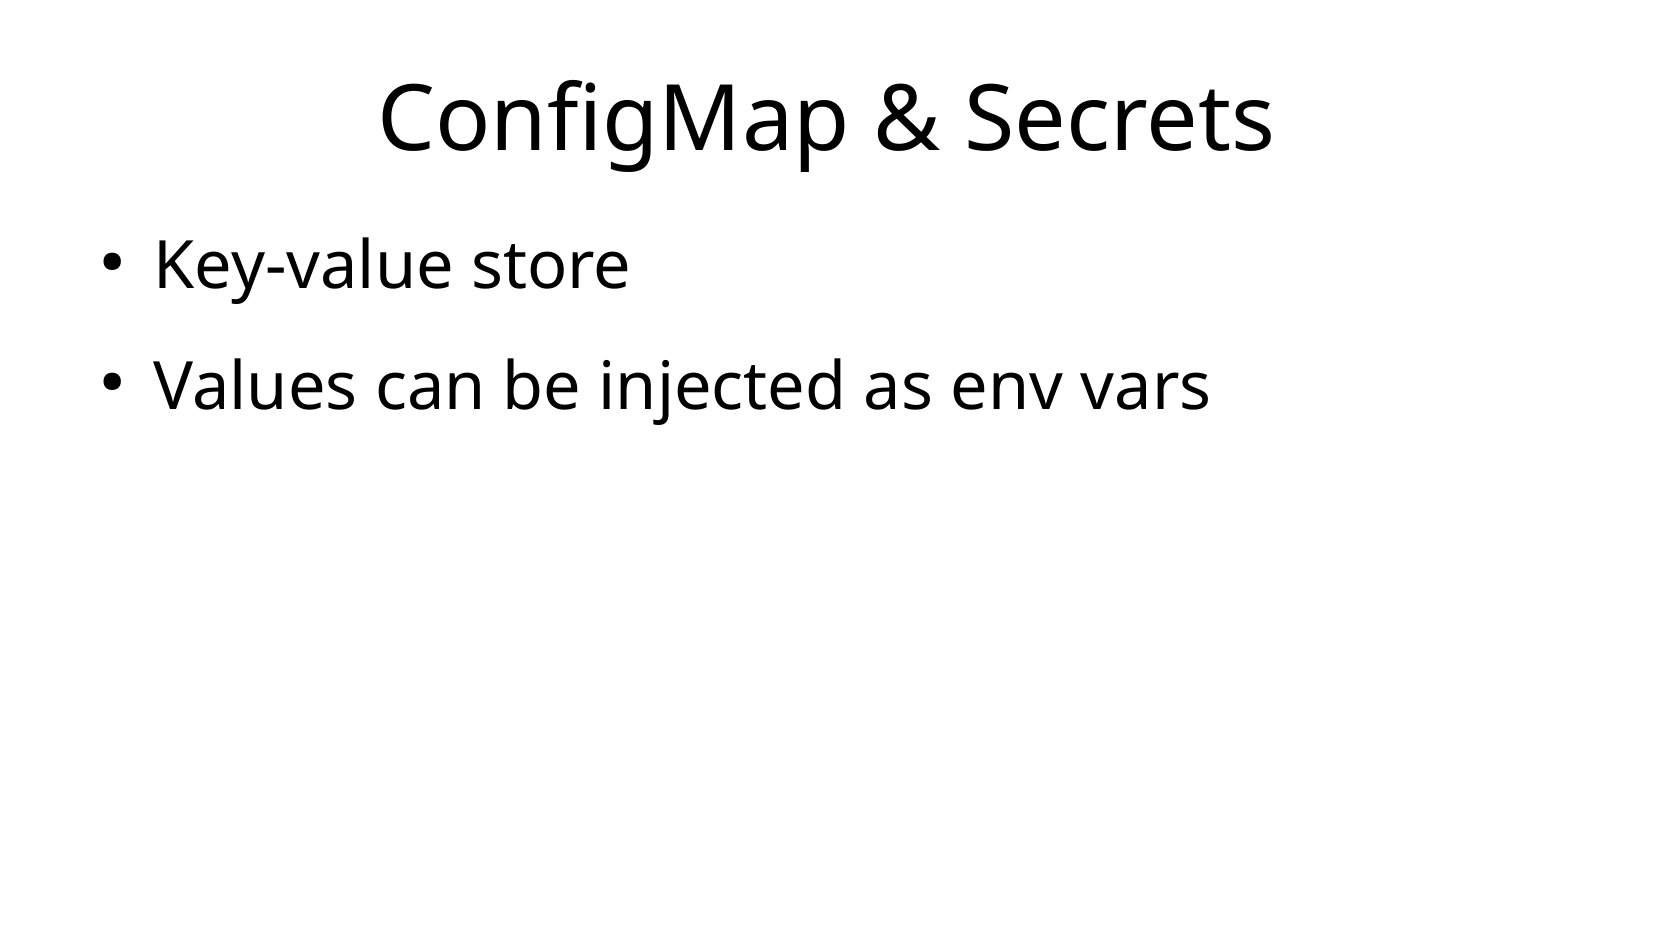

# ConfigMap & Secrets
Key-value store
Values can be injected as env vars